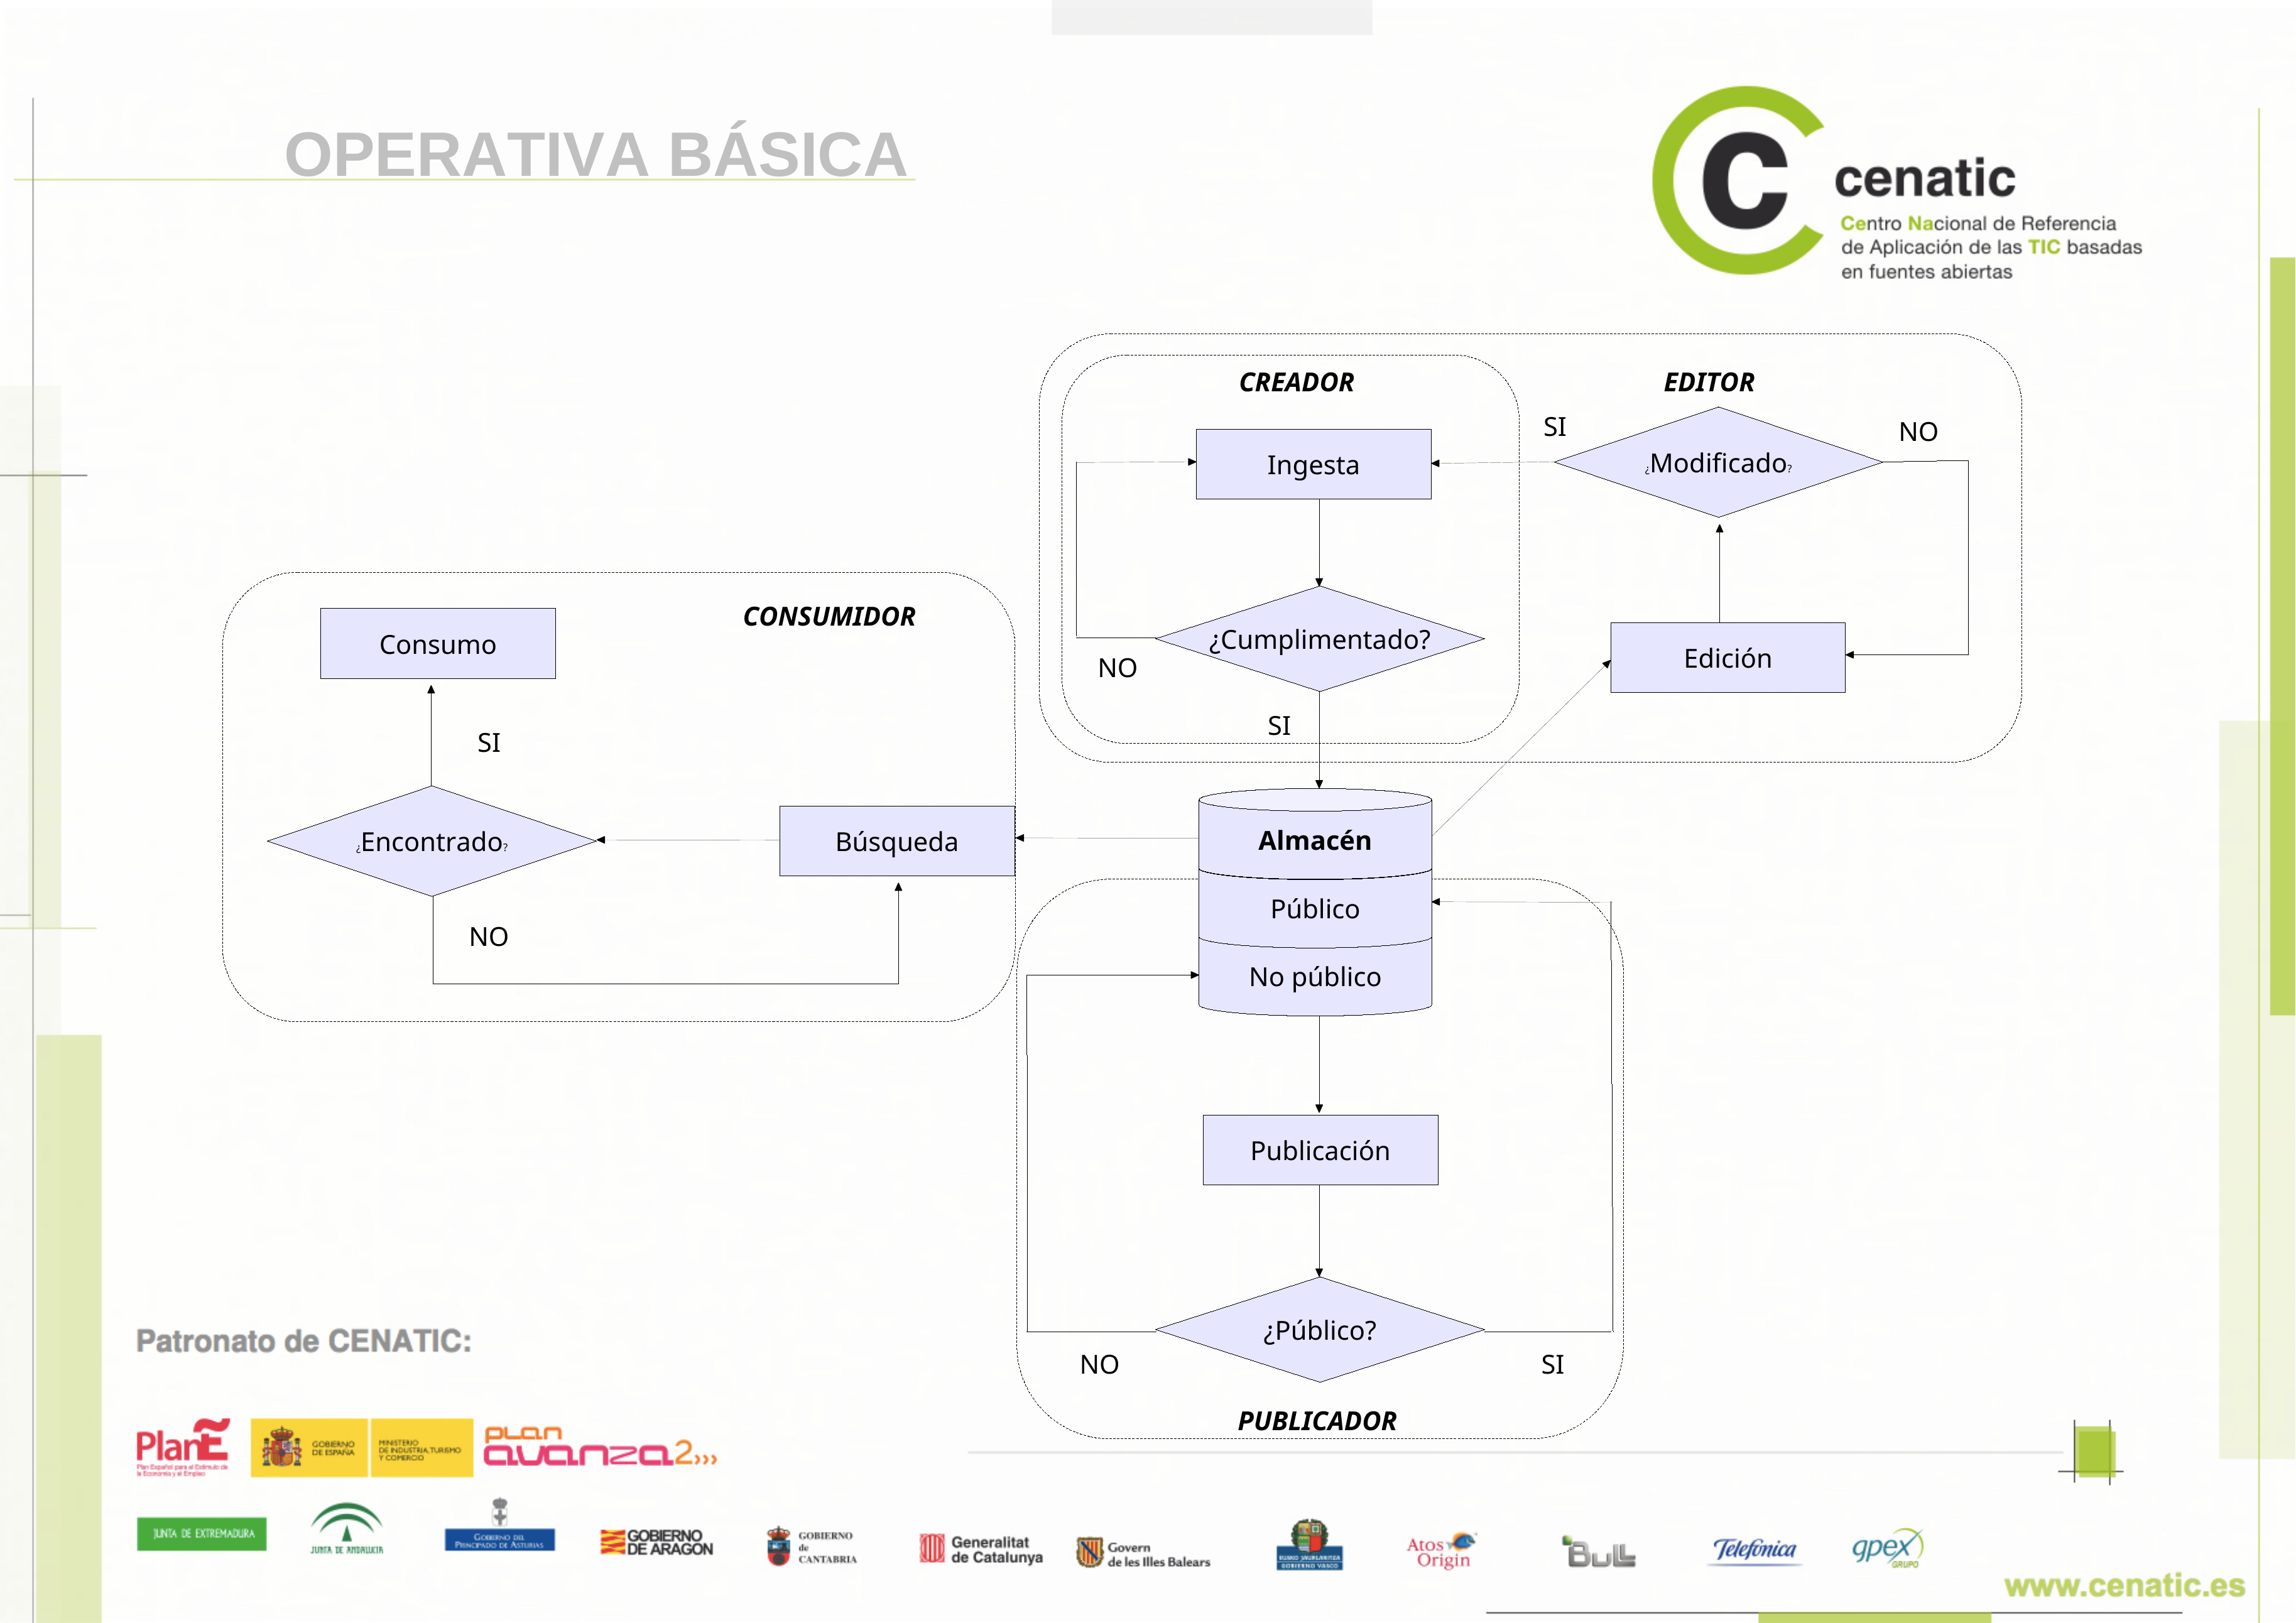

OPERATIVA BÁSICA
CREADOR
EDITOR
SI
¿Modificado?
NO
Ingesta
¿Cumplimentado?
CONSUMIDOR
Consumo
Edición
NO
SI
SI
¿Encontrado?
Almacén
Búsqueda
Público
NO
No público
Publicación
¿Público?
NO
SI
PUBLICADOR